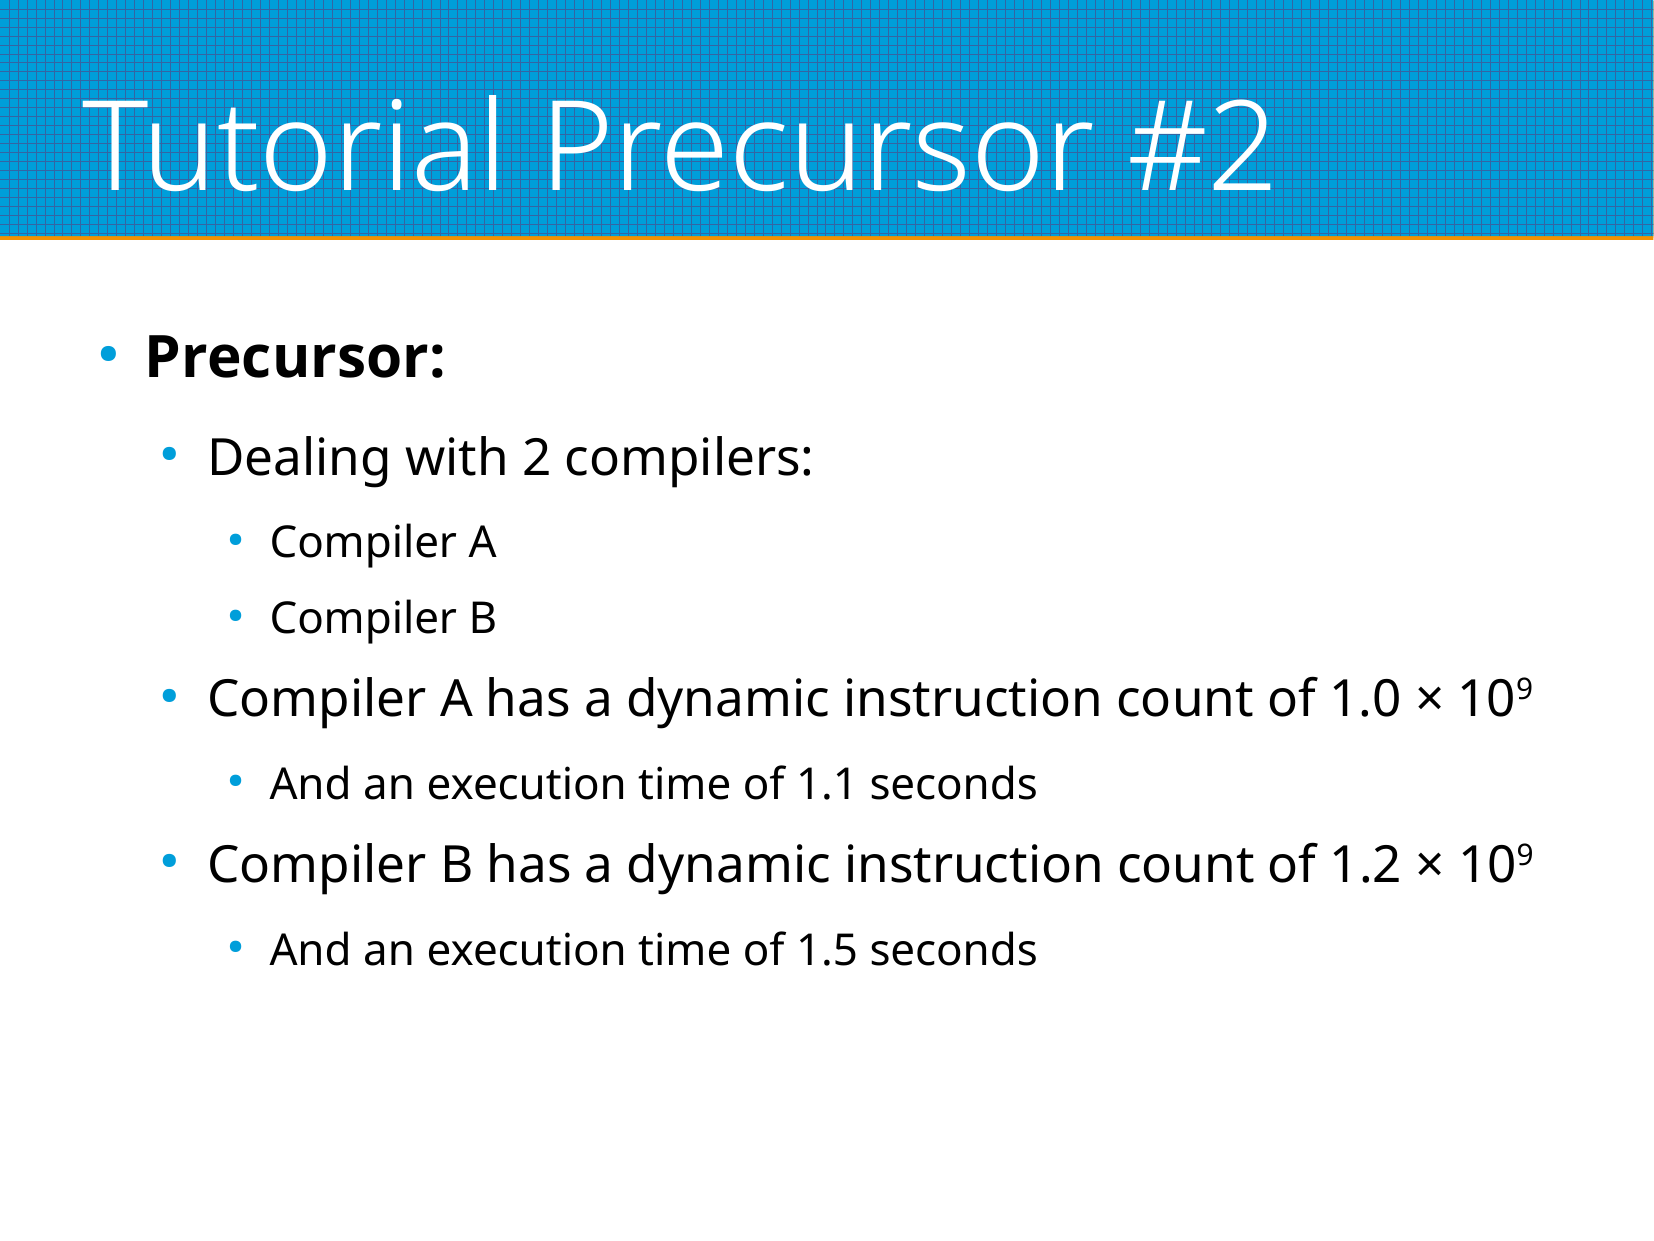

# Tutorial Precursor #2
Precursor:
Dealing with 2 compilers:
Compiler A
Compiler B
Compiler A has a dynamic instruction count of 1.0 × 109
And an execution time of 1.1 seconds
Compiler B has a dynamic instruction count of 1.2 × 109
And an execution time of 1.5 seconds